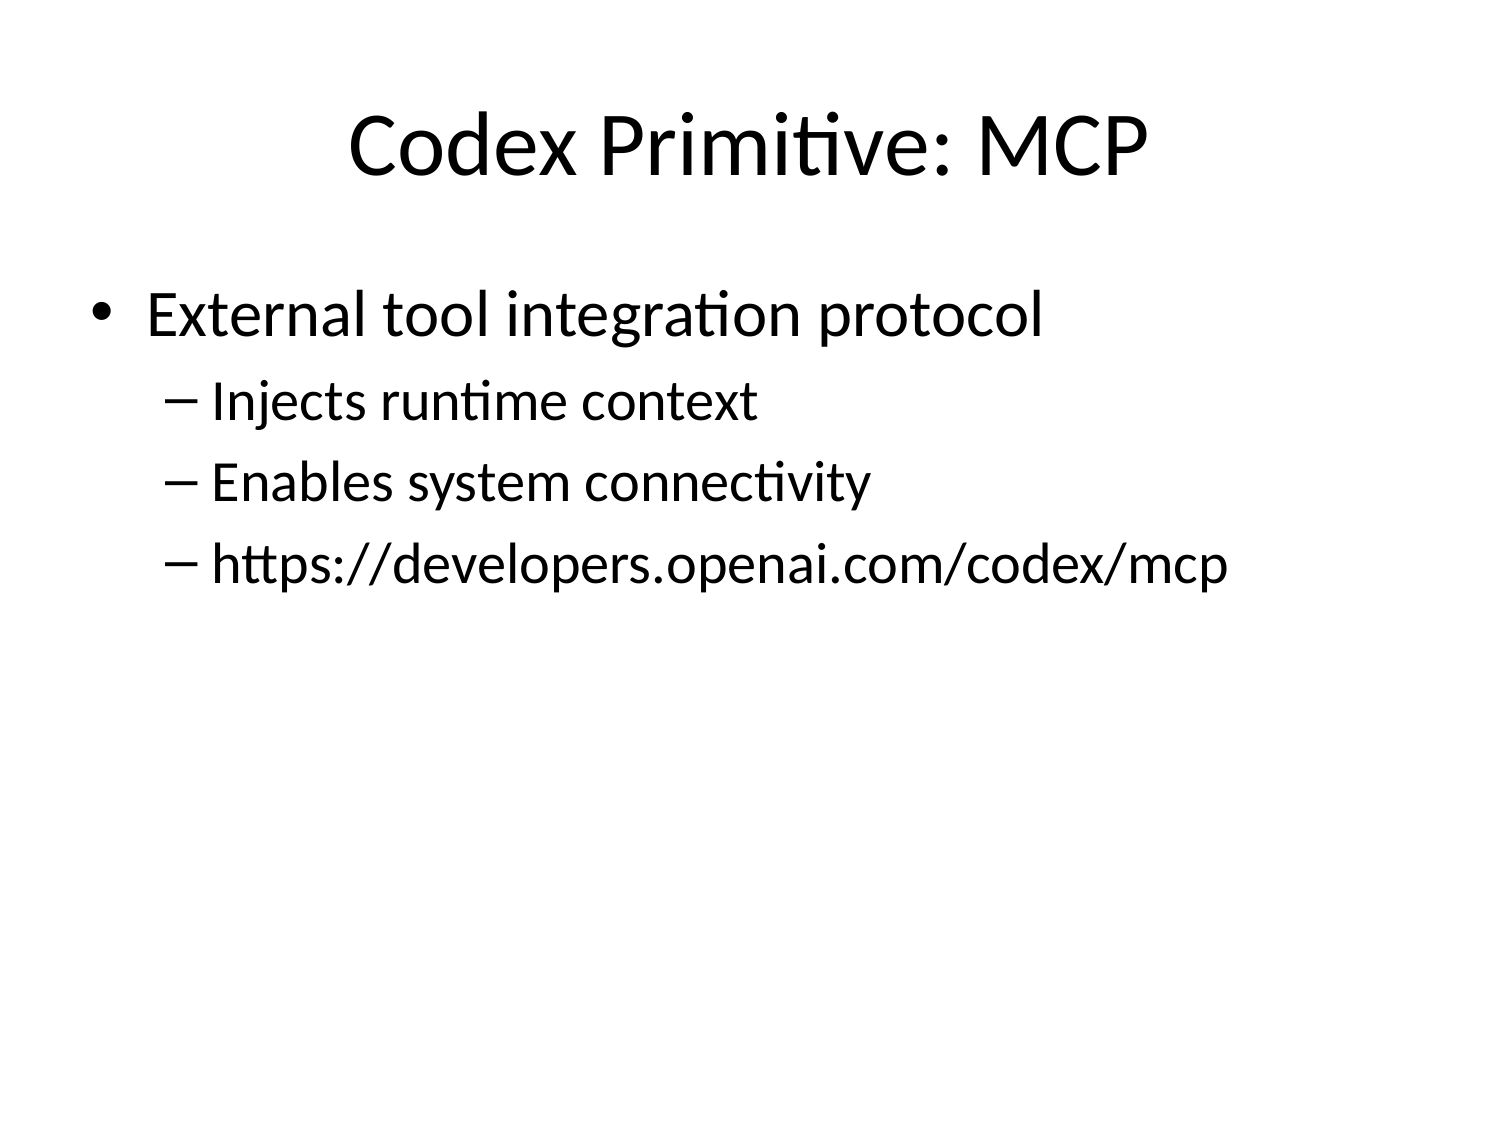

# Codex Primitive: MCP
External tool integration protocol
Injects runtime context
Enables system connectivity
https://developers.openai.com/codex/mcp